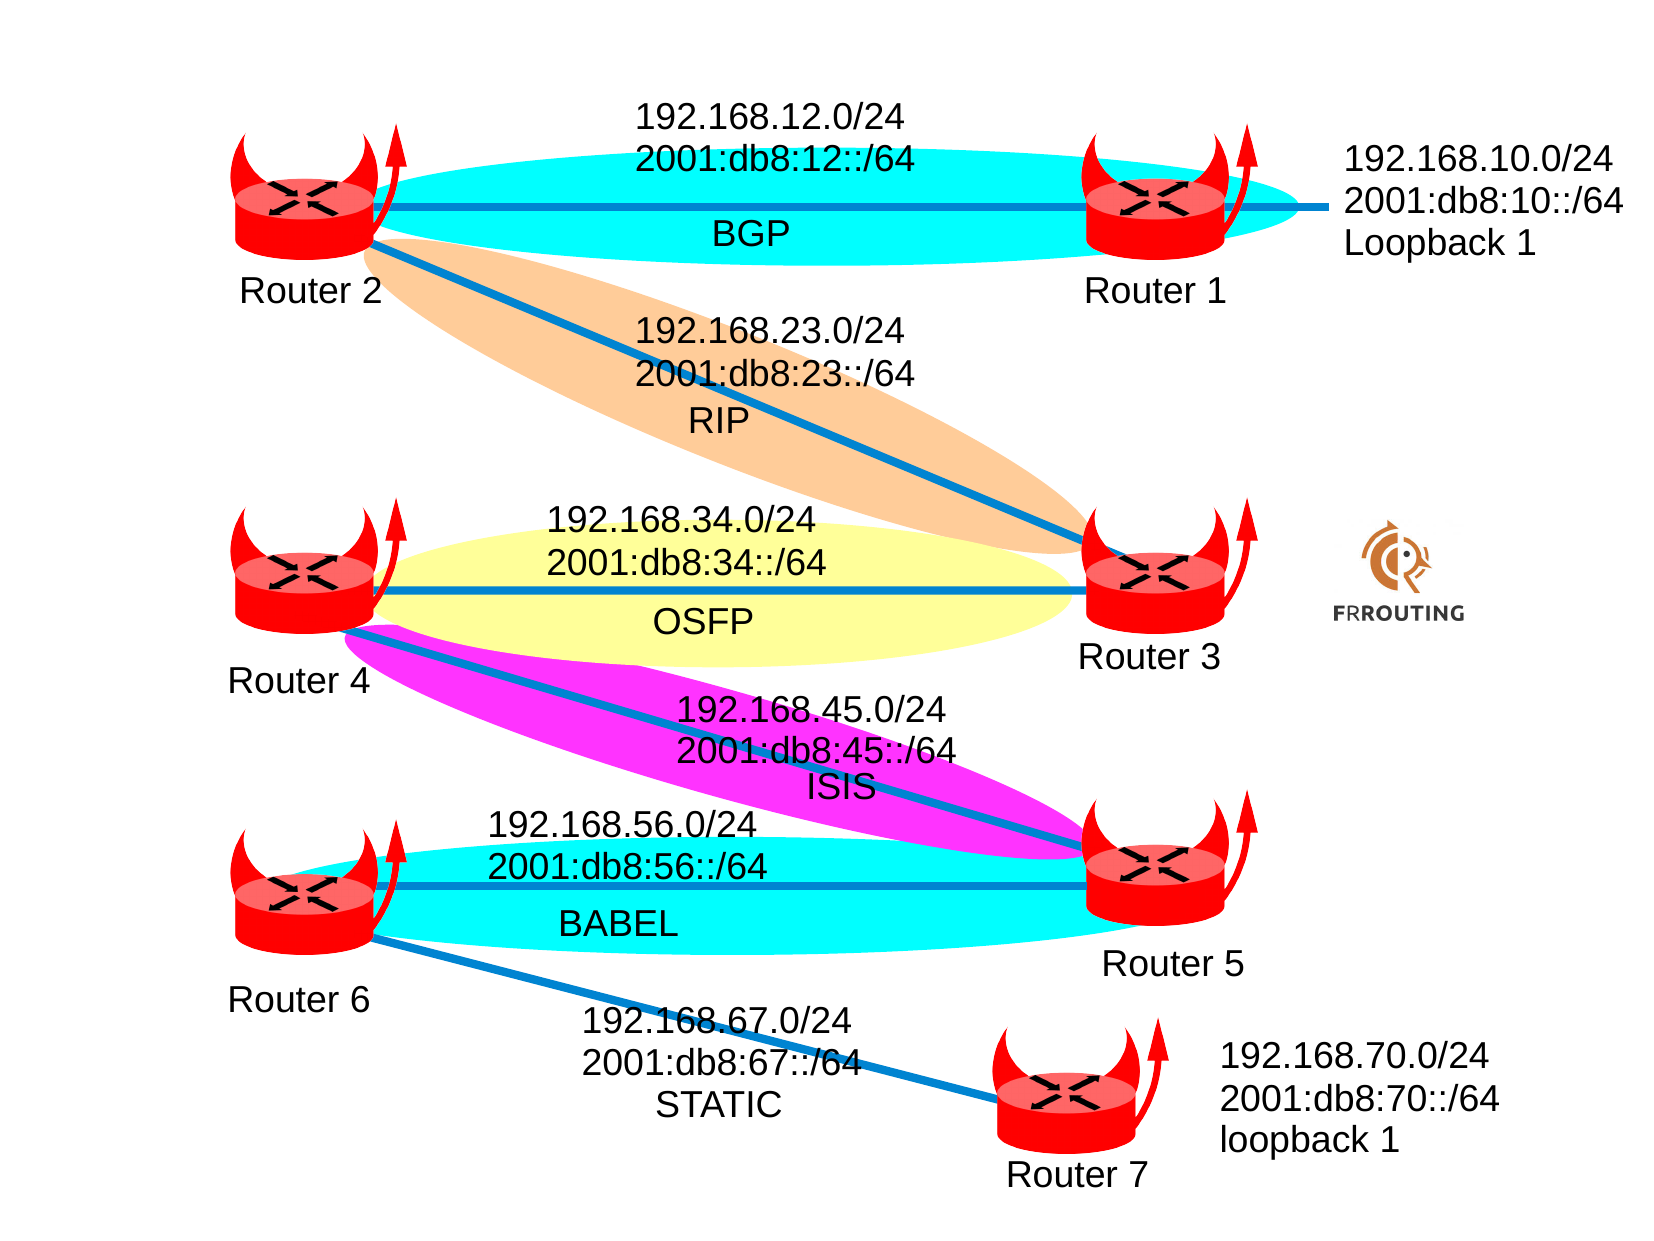

192.168.12.0/24
2001:db8:12::/64
192.168.10.0/24
2001:db8:10::/64
Loopback 1
BGP
Router 2
Router 1
192.168.23.0/24
2001:db8:23::/64
RIP
192.168.34.0/24
2001:db8:34::/64
OSFP
Router 3
Router 4
192.168.45.0/24
2001:db8:45::/64
ISIS
192.168.56.0/24
2001:db8:56::/64
BABEL
Router 5
Router 6
192.168.67.0/24
2001:db8:67::/64
 STATIC
192.168.70.0/24
2001:db8:70::/64
loopback 1
Router 7